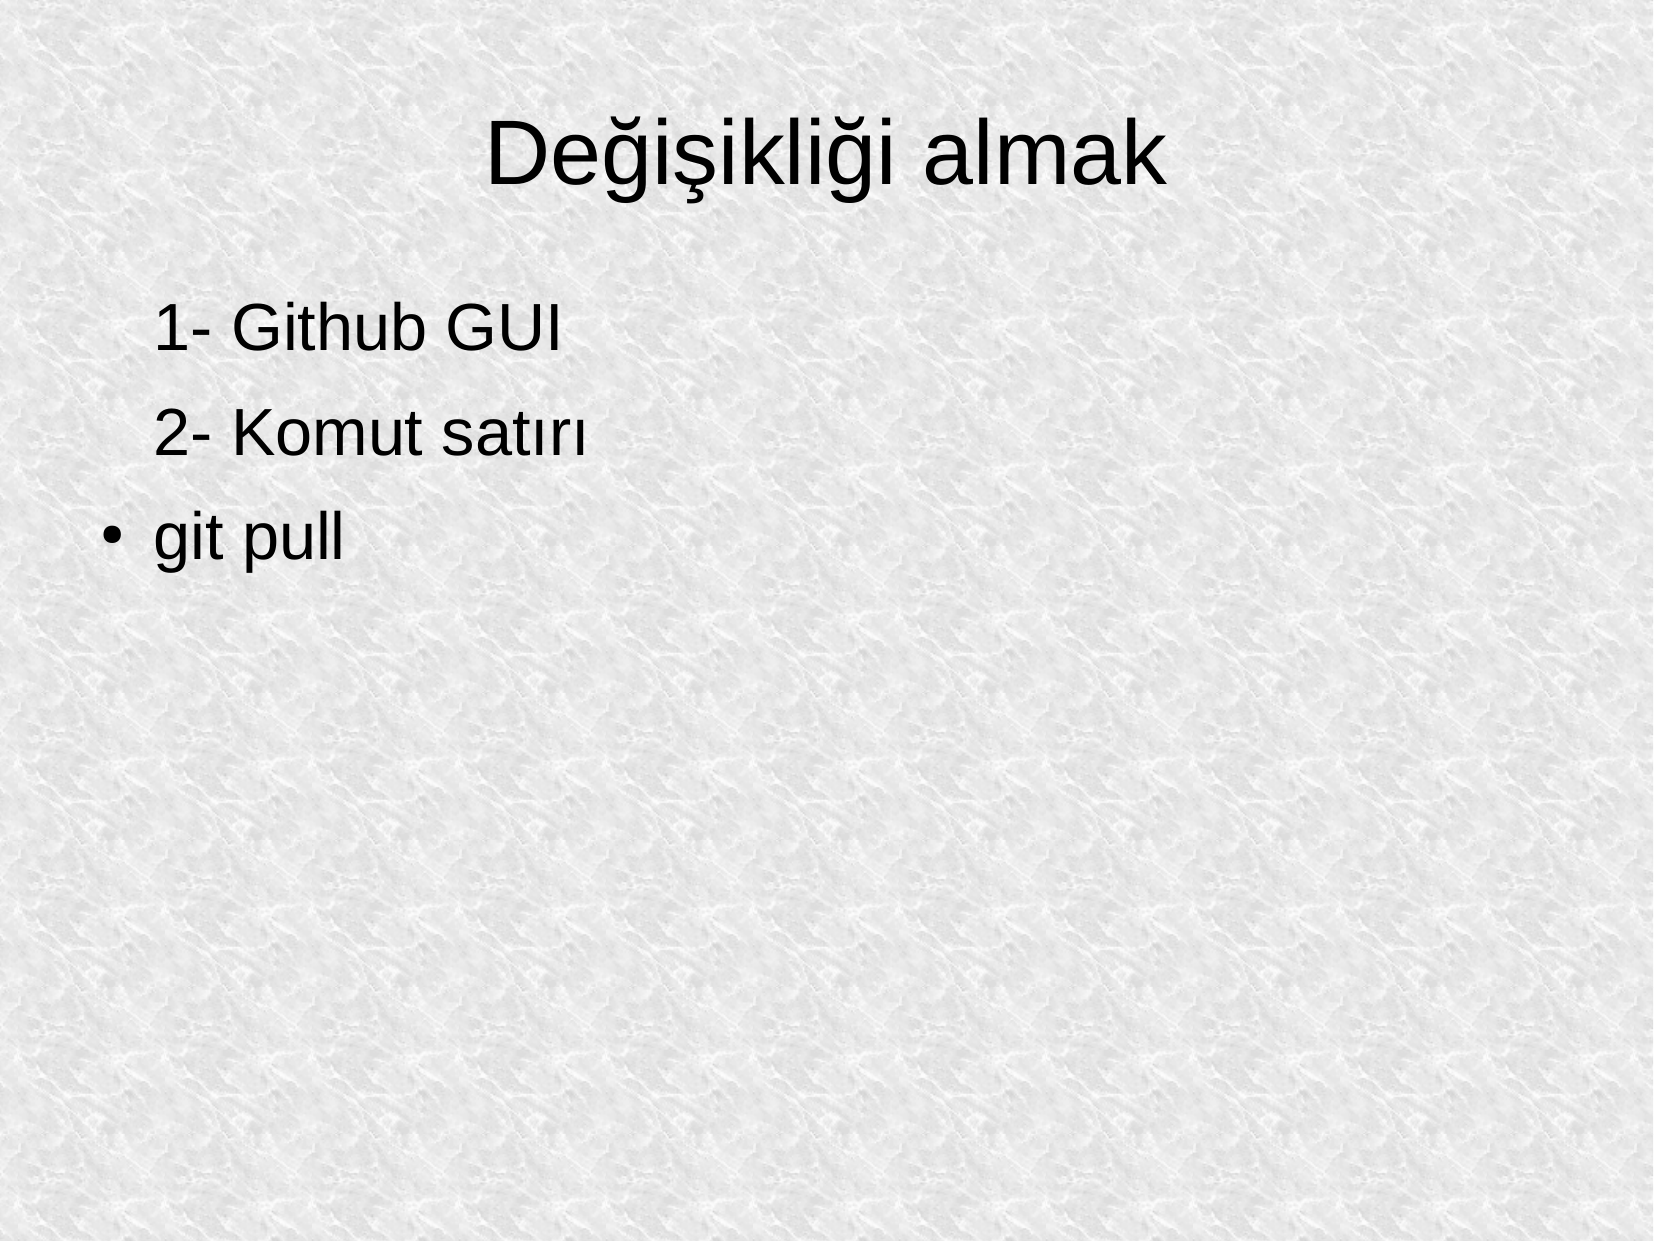

# Değişikliği almak
1- Github GUI
2- Komut satırı
git pull